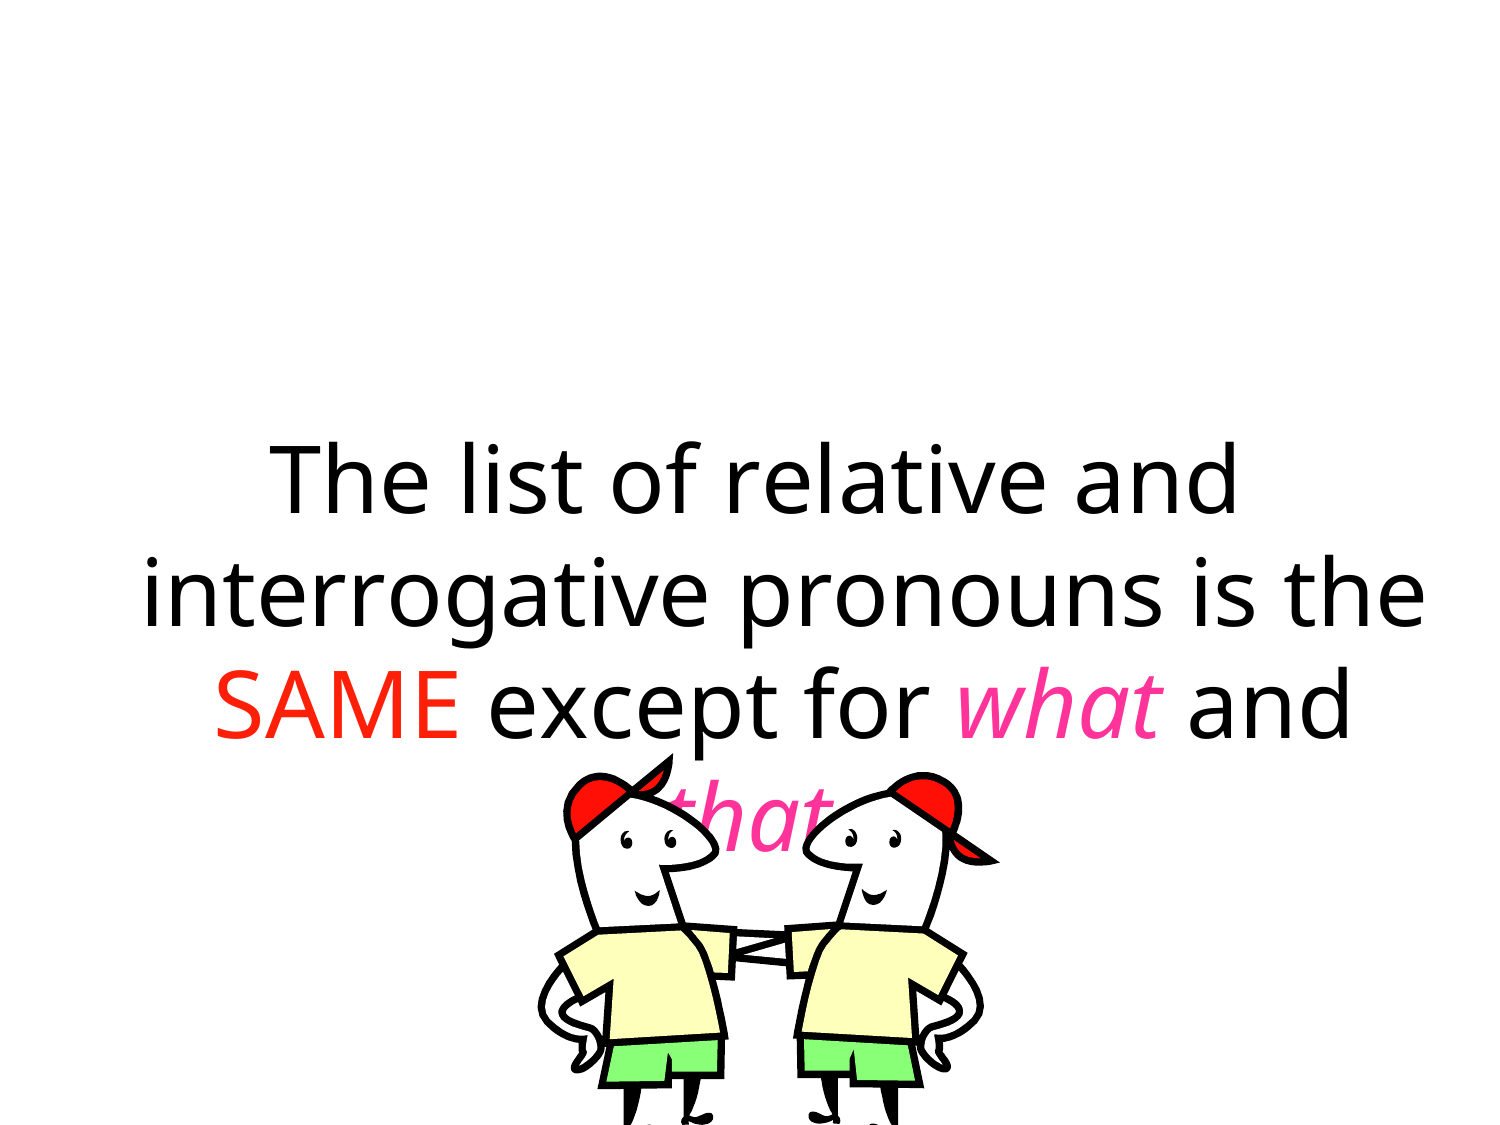

Relative and Interrogative Pronouns
The list of relative and interrogative pronouns is the SAME except for what and that.